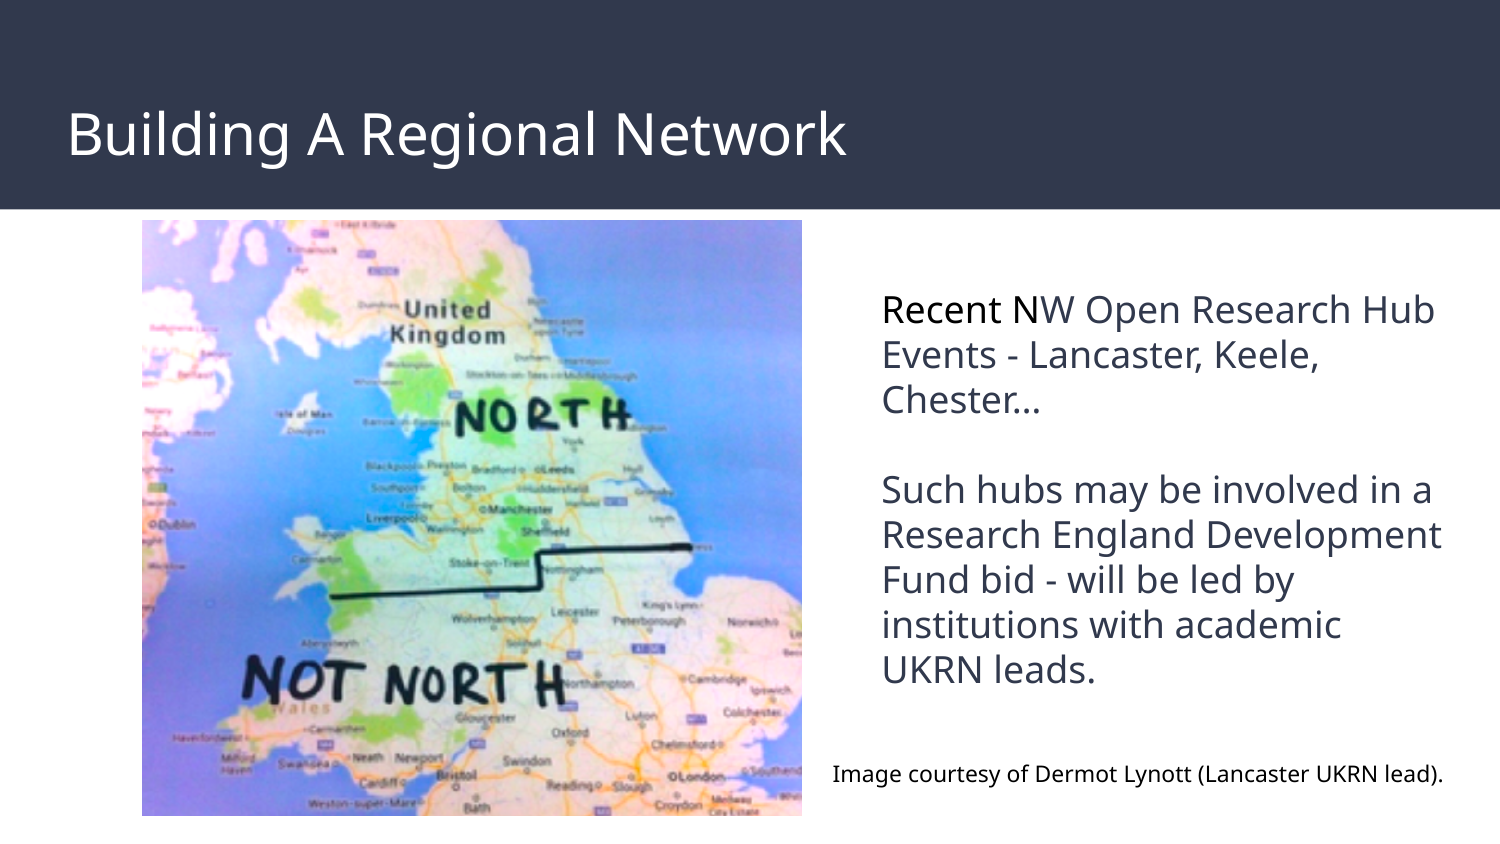

# Building A Regional Network
Recent NW Open Research Hub Events - Lancaster, Keele, Chester…
Such hubs may be involved in a Research England Development Fund bid - will be led by institutions with academic UKRN leads.
Image courtesy of Dermot Lynott (Lancaster UKRN lead).